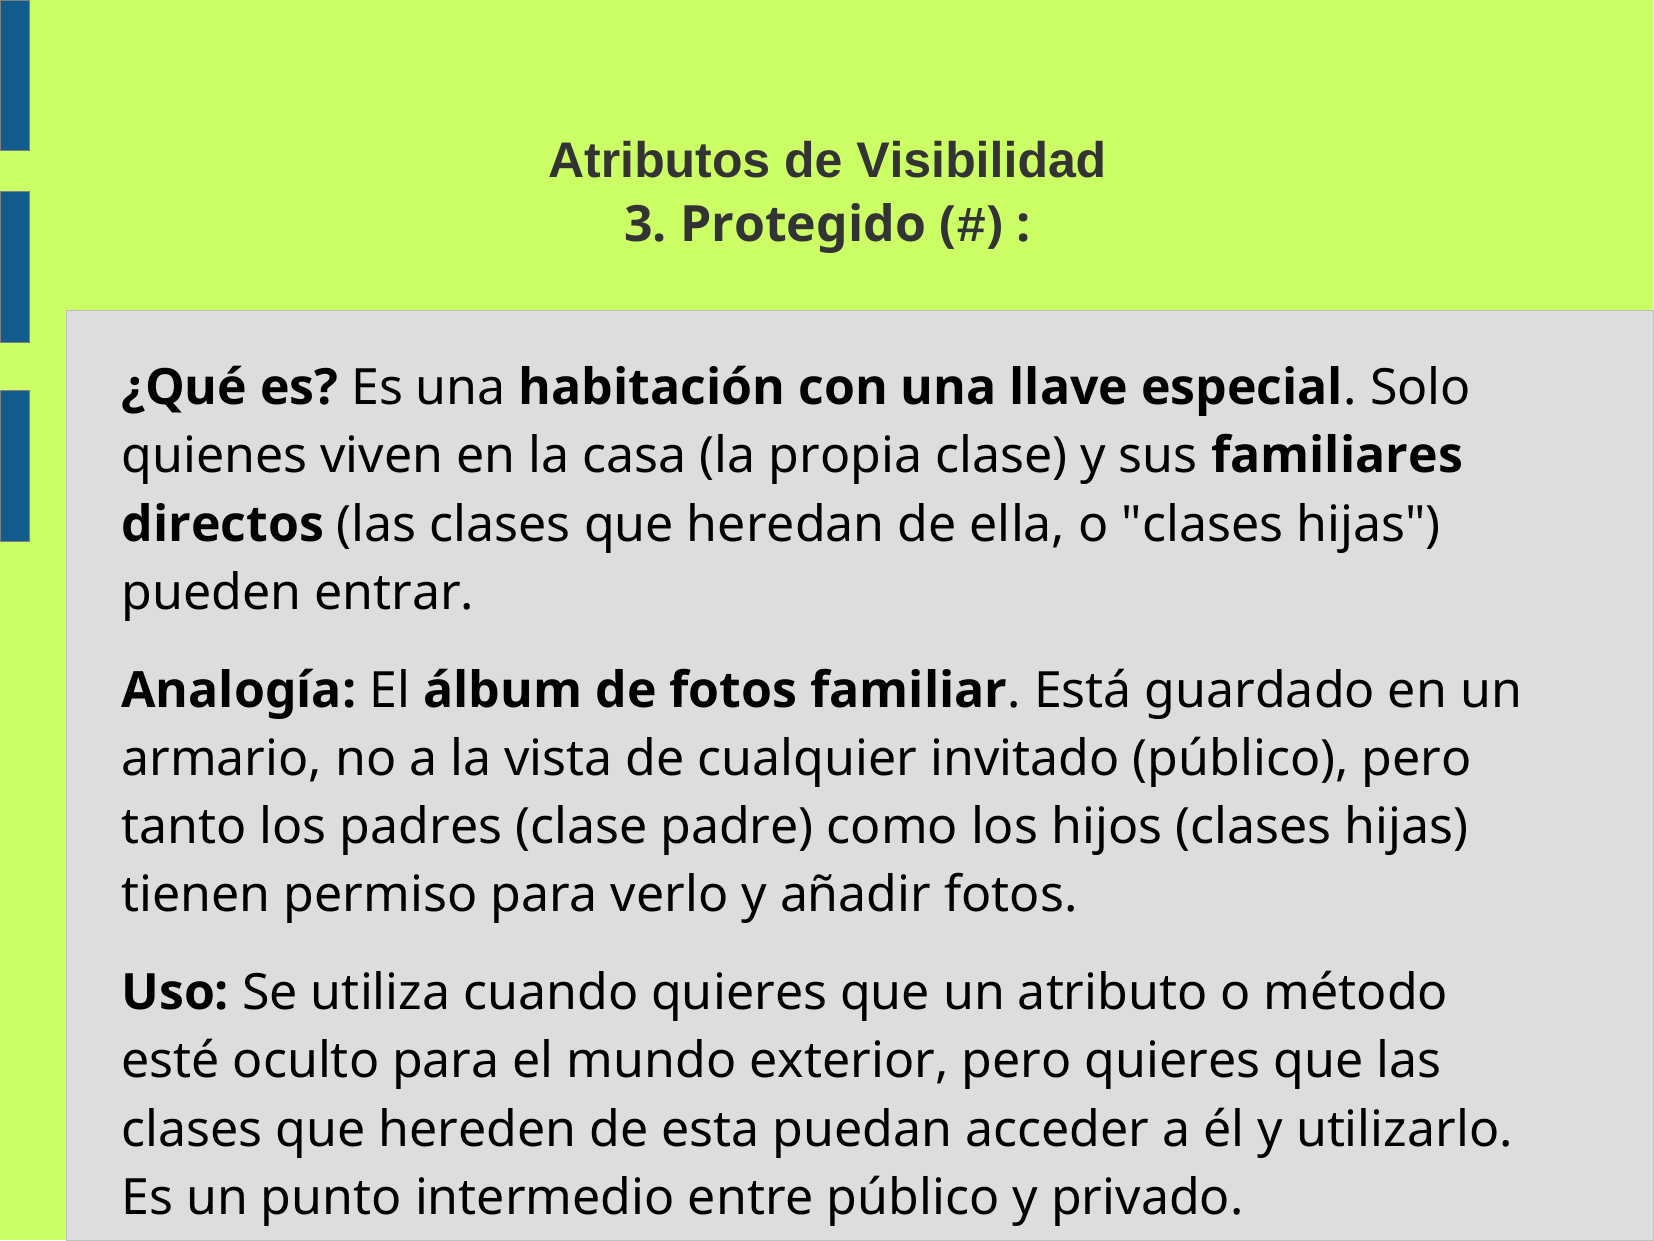

# Atributos de Visibilidad 3. Protegido (#) :
¿Qué es? Es una habitación con una llave especial. Solo quienes viven en la casa (la propia clase) y sus familiares directos (las clases que heredan de ella, o "clases hijas") pueden entrar.
Analogía: El álbum de fotos familiar. Está guardado en un armario, no a la vista de cualquier invitado (público), pero tanto los padres (clase padre) como los hijos (clases hijas) tienen permiso para verlo y añadir fotos.
Uso: Se utiliza cuando quieres que un atributo o método esté oculto para el mundo exterior, pero quieres que las clases que hereden de esta puedan acceder a él y utilizarlo. Es un punto intermedio entre público y privado.